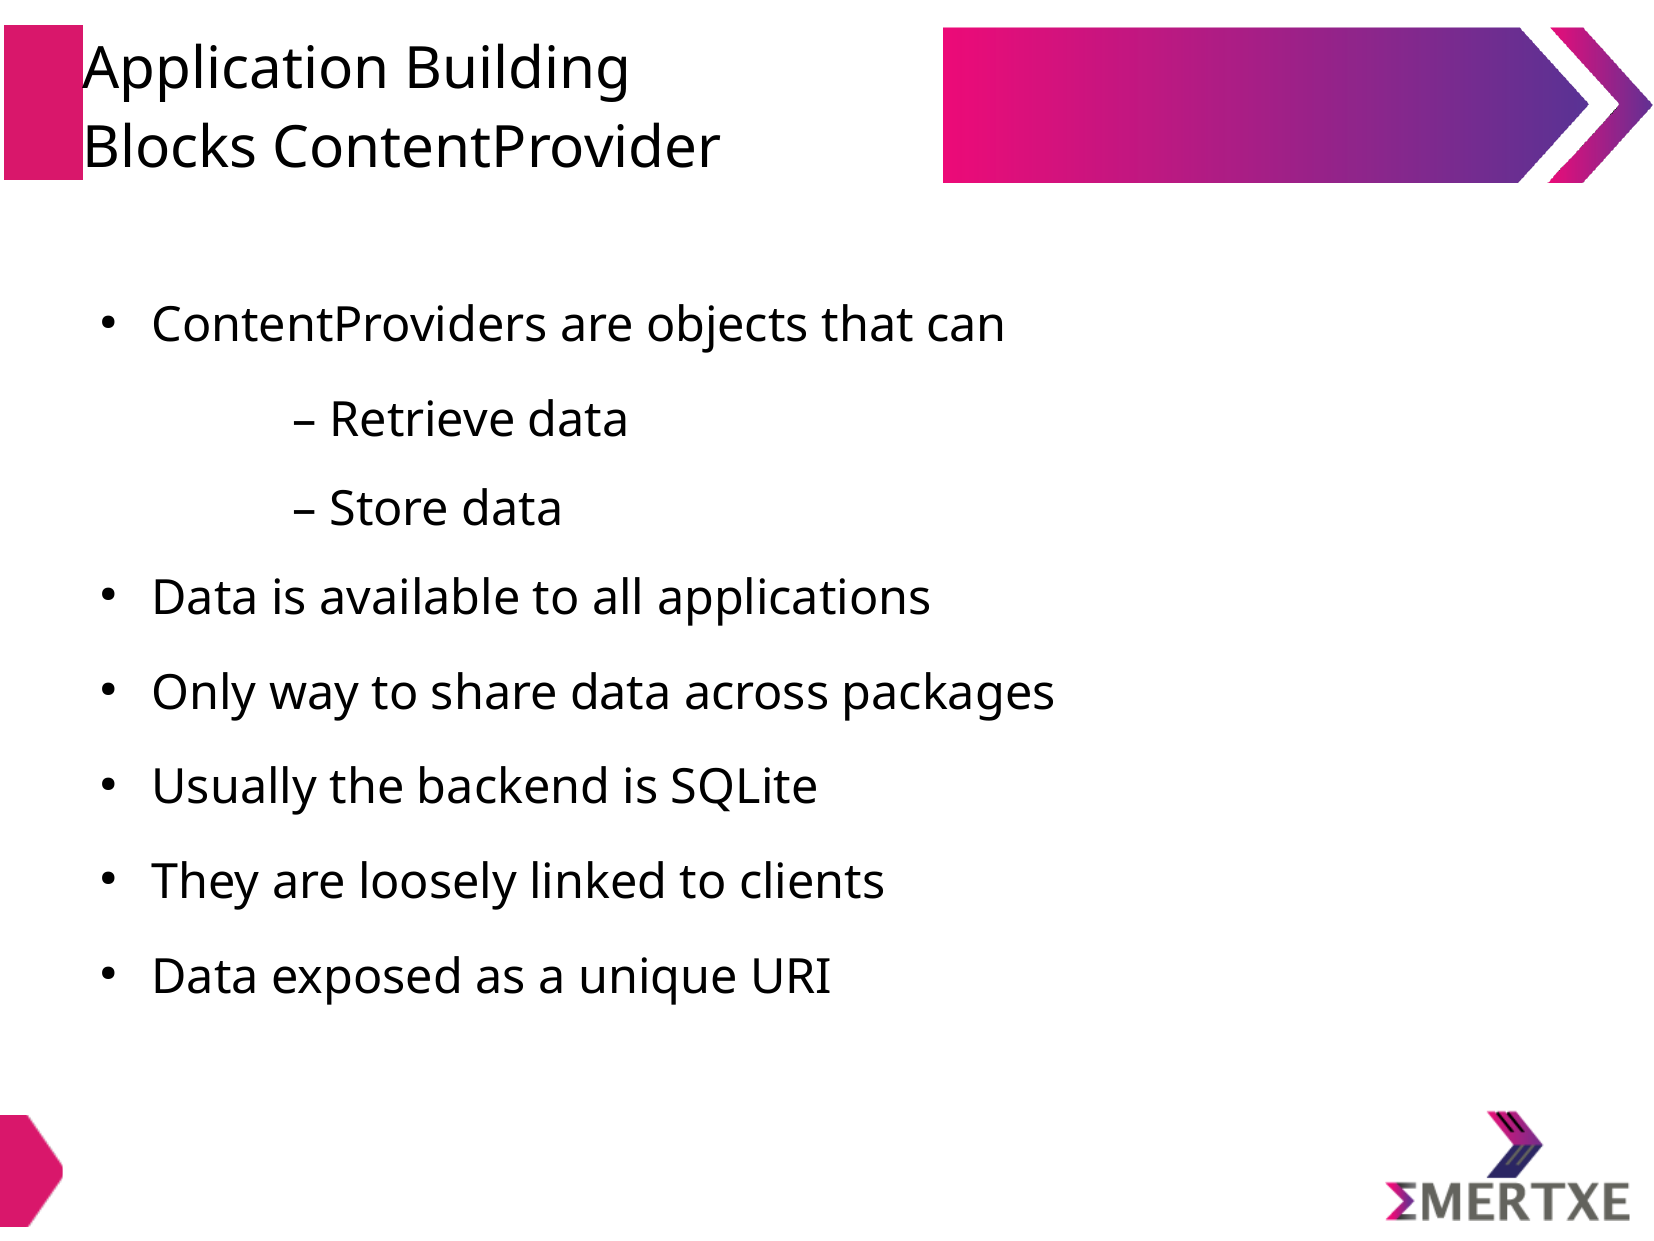

# Application Building Blocks ContentProvider
ContentProviders are objects that can
– Retrieve data
– Store data
Data is available to all applications
Only way to share data across packages
Usually the backend is SQLite
They are loosely linked to clients
Data exposed as a unique URI